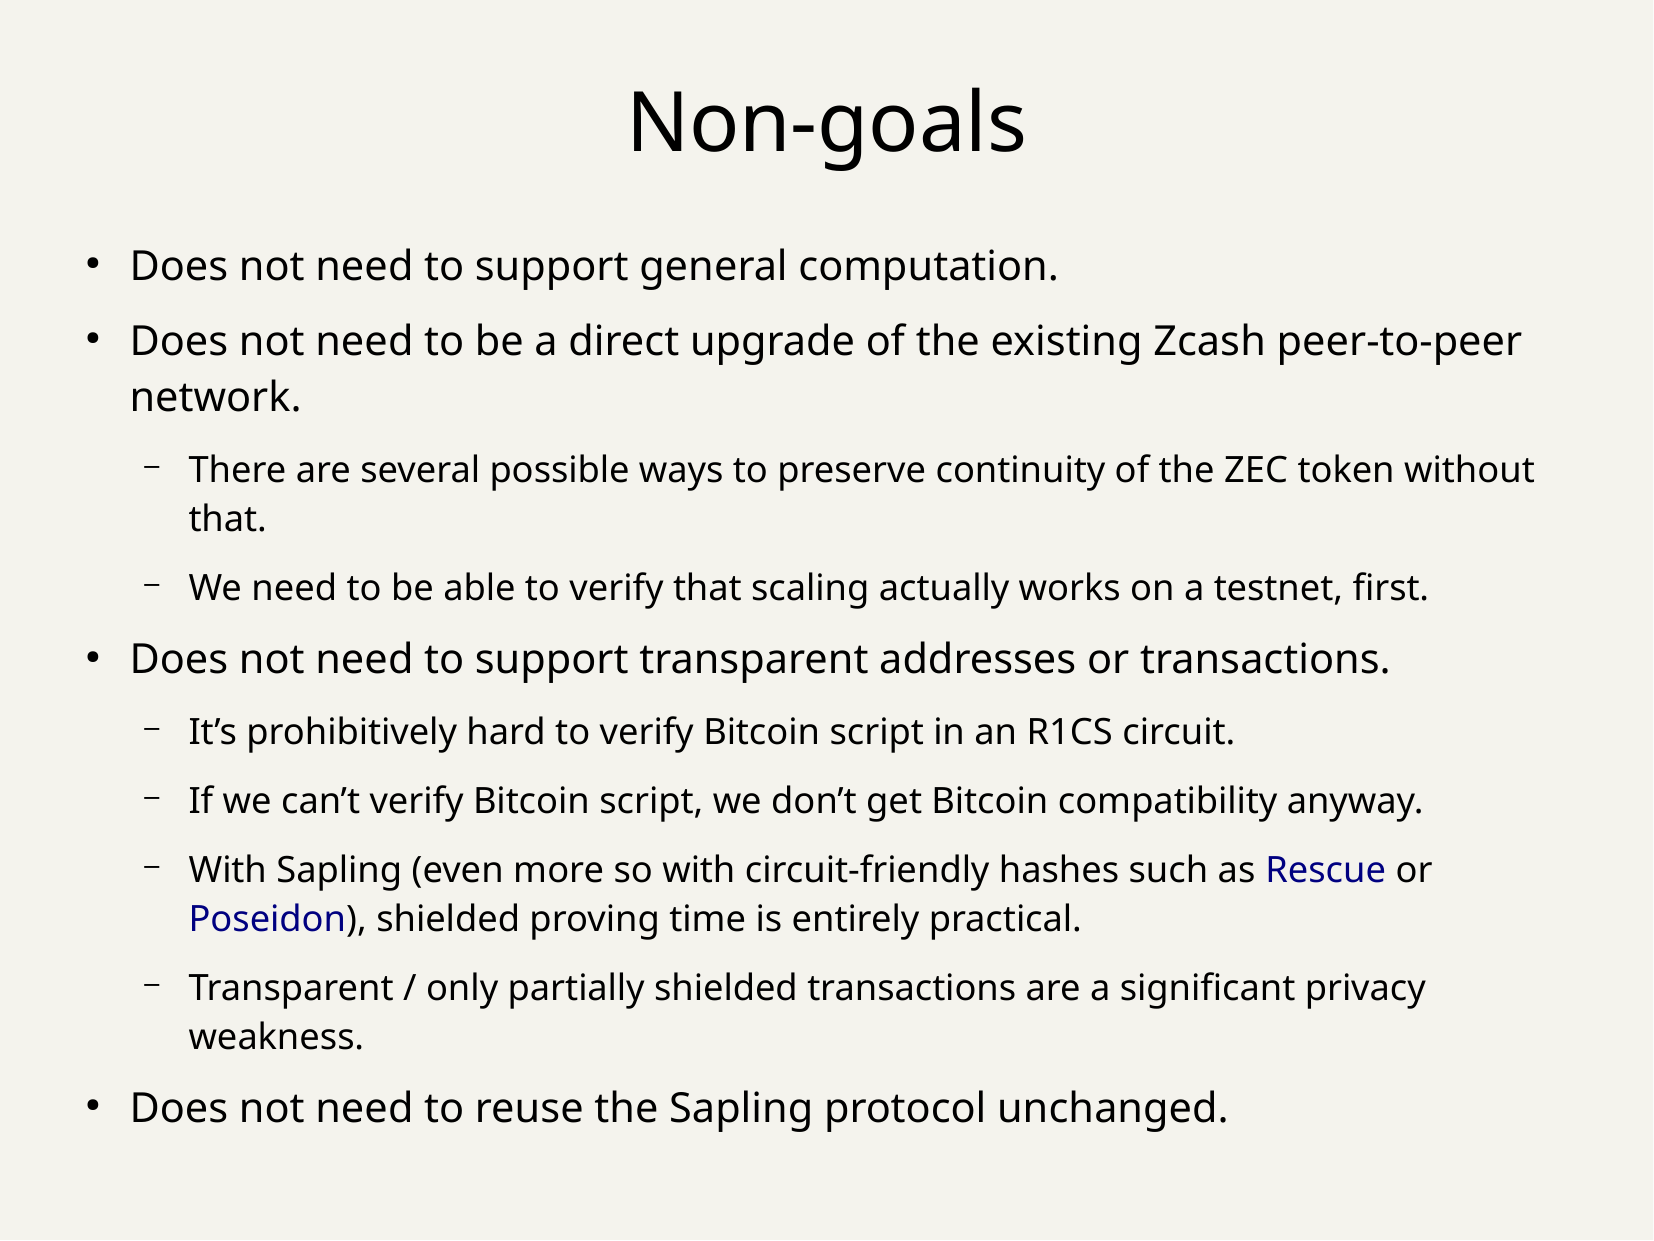

# Non-goals
Does not need to support general computation.
Does not need to be a direct upgrade of the existing Zcash peer-to-peer network.
There are several possible ways to preserve continuity of the ZEC token without that.
We need to be able to verify that scaling actually works on a testnet, first.
Does not need to support transparent addresses or transactions.
It’s prohibitively hard to verify Bitcoin script in an R1CS circuit.
If we can’t verify Bitcoin script, we don’t get Bitcoin compatibility anyway.
With Sapling (even more so with circuit-friendly hashes such as Rescue or Poseidon), shielded proving time is entirely practical.
Transparent / only partially shielded transactions are a significant privacy weakness.
Does not need to reuse the Sapling protocol unchanged.